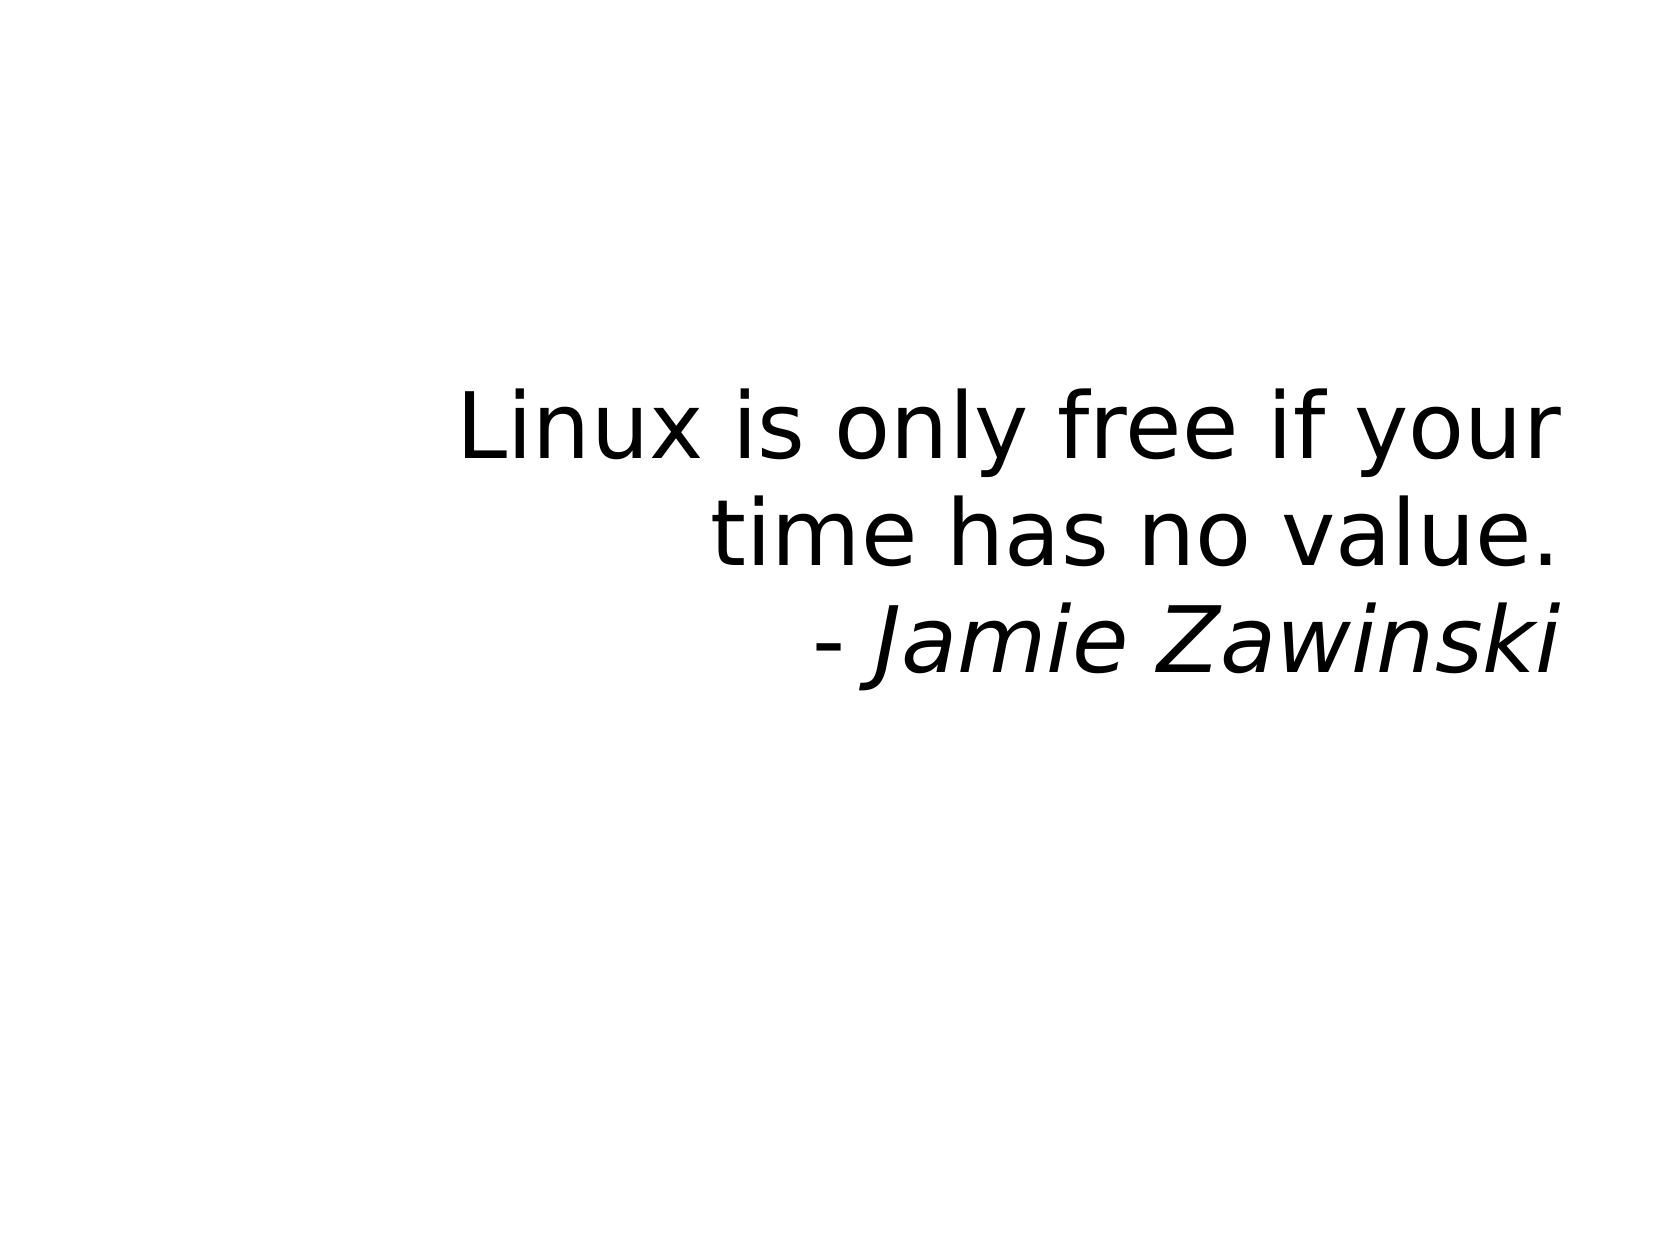

# Linux is only free if your time has no value. - Jamie Zawinski